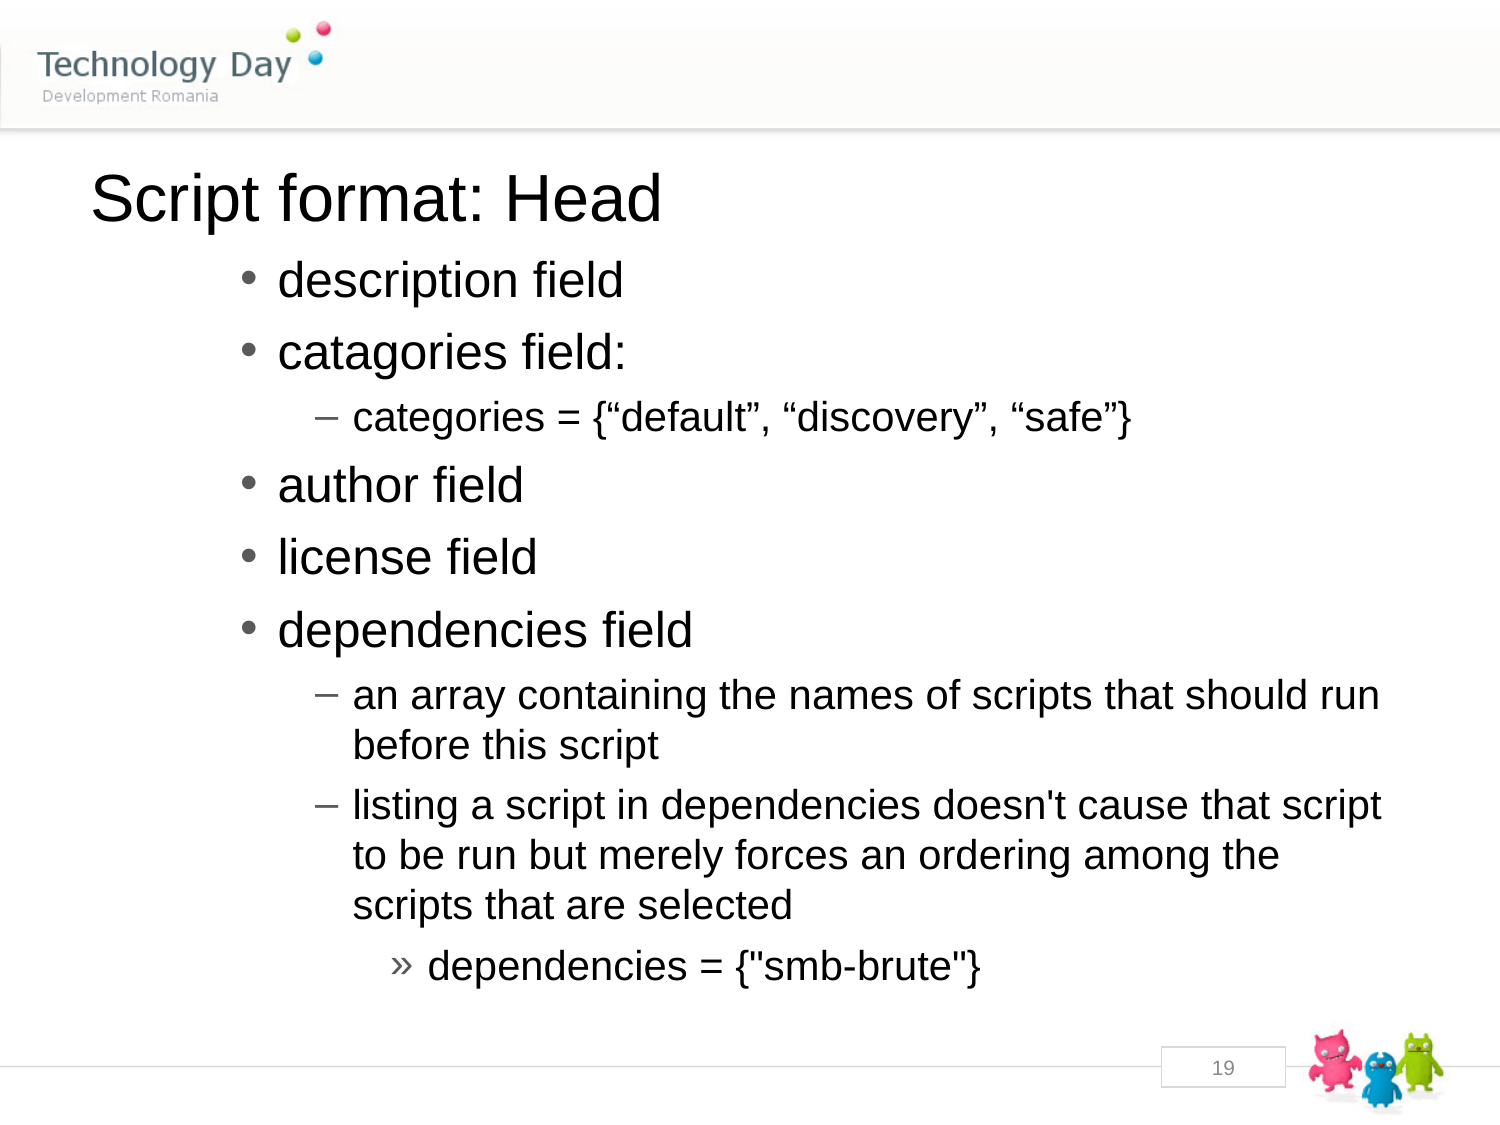

Script format: Head
description field
catagories field:
categories = {“default”, “discovery”, “safe”}
author field
license field
dependencies field
an array containing the names of scripts that should run before this script
listing a script in dependencies doesn't cause that script to be run but merely forces an ordering among the scripts that are selected
dependencies = {"smb-brute"}
#